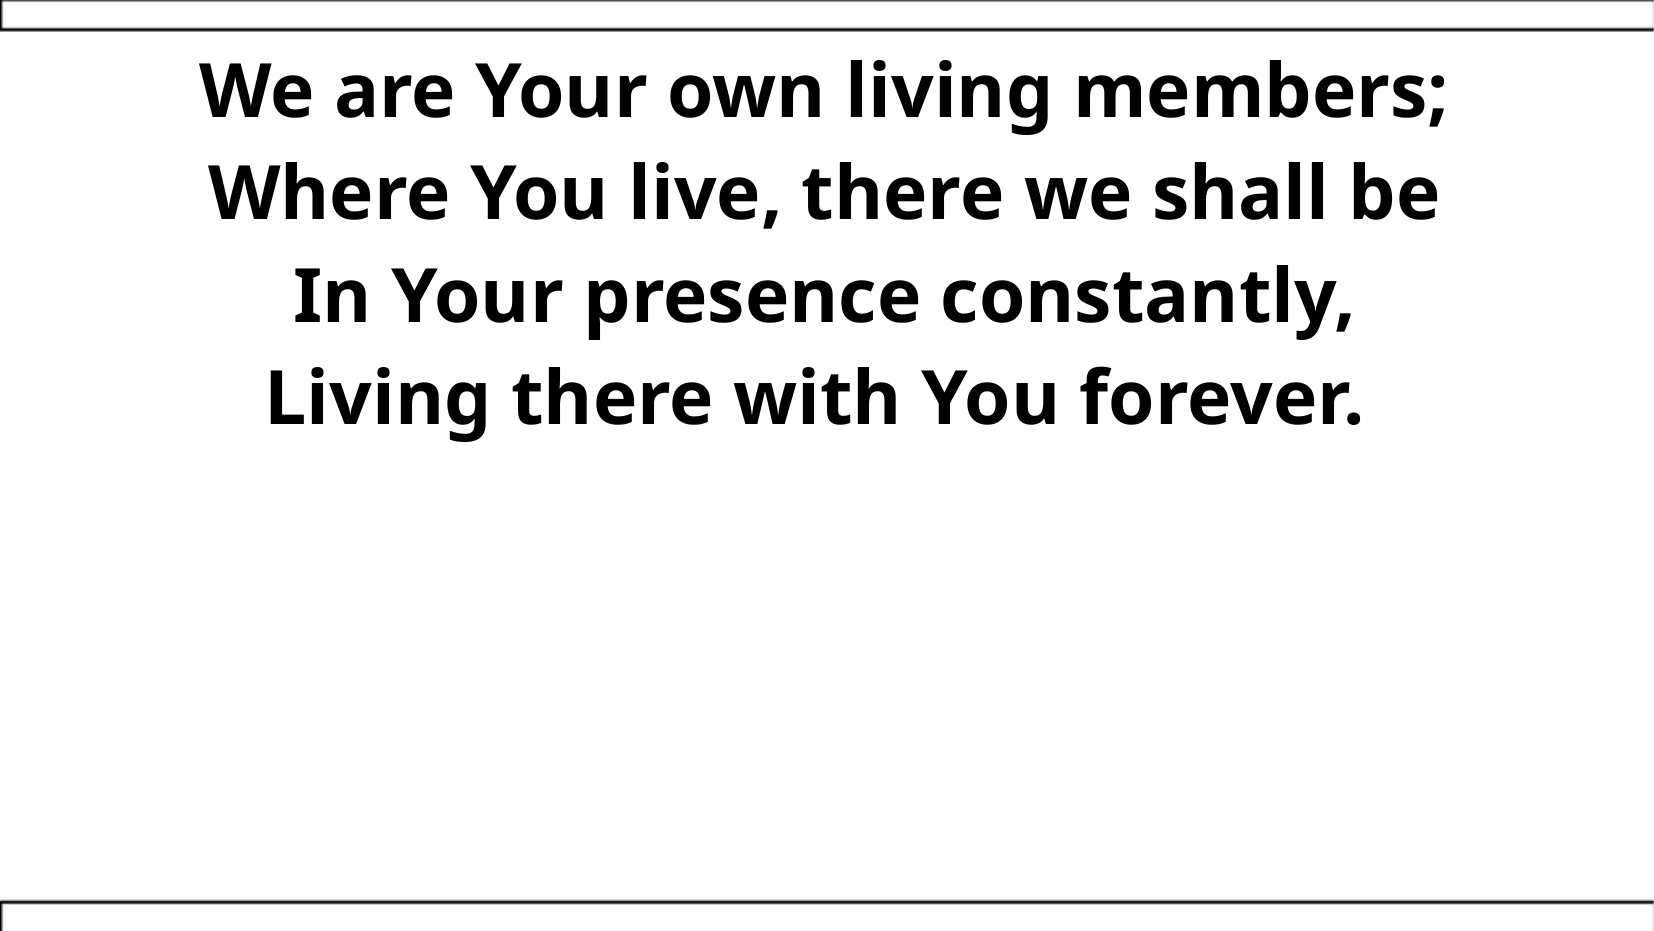

We are Your own living members;
Where You live, there we shall be
In Your presence constantly,
Living there with You forever.